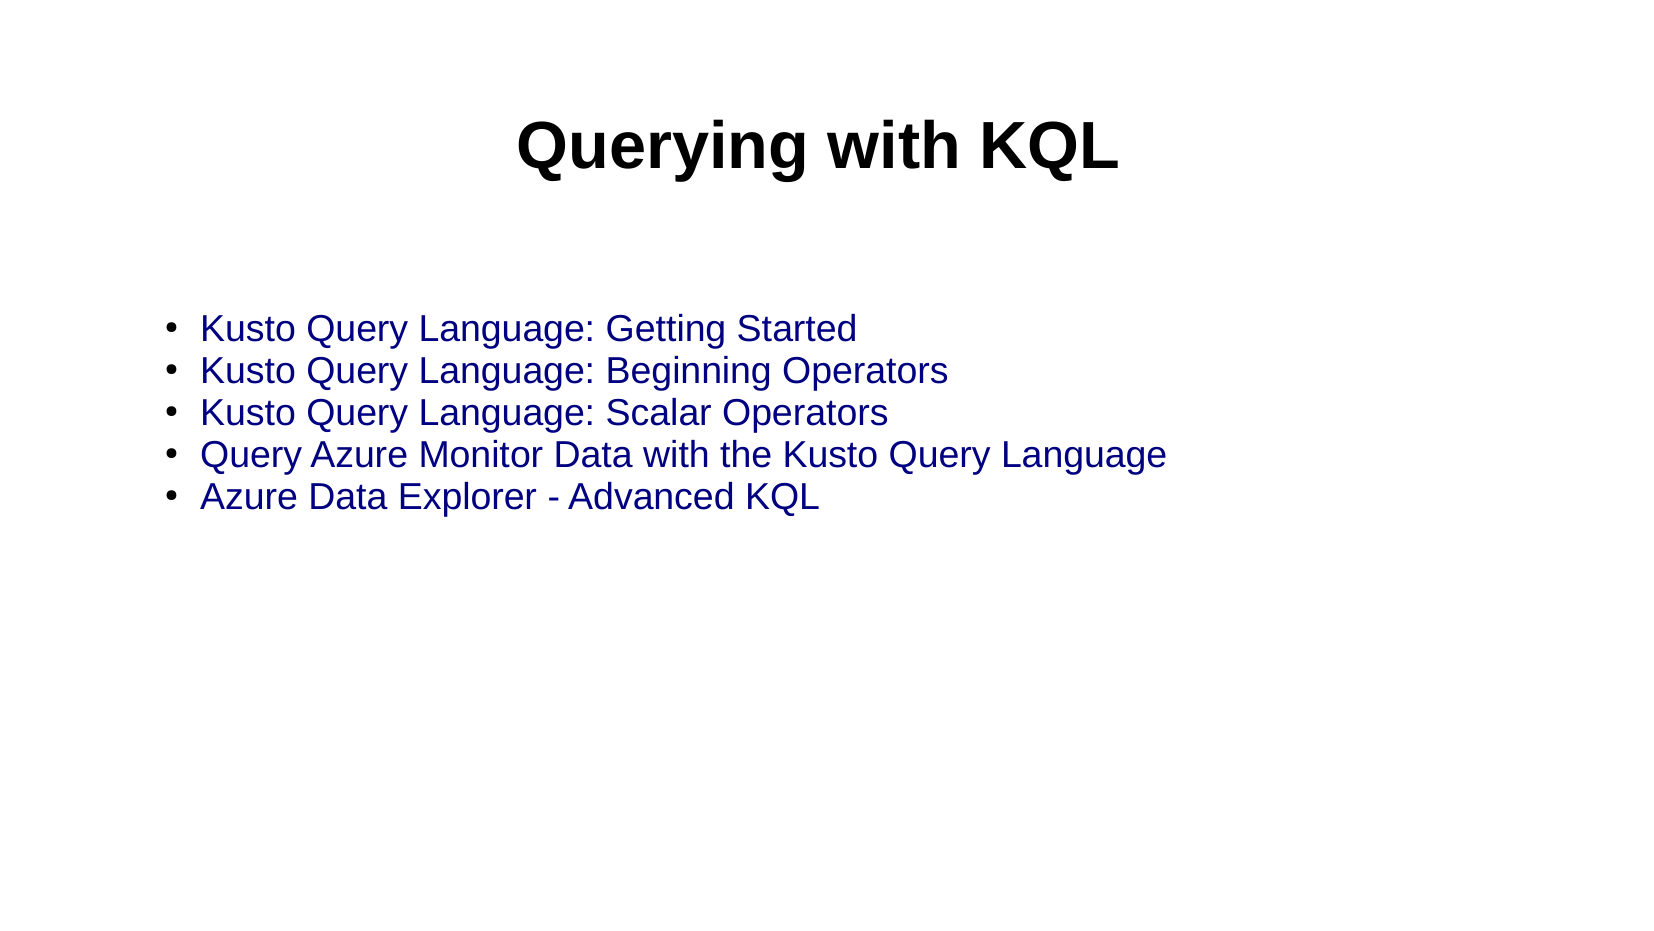

# Querying with KQL
Kusto Query Language: Getting Started
Kusto Query Language: Beginning Operators
Kusto Query Language: Scalar Operators
Query Azure Monitor Data with the Kusto Query Language
Azure Data Explorer - Advanced KQL